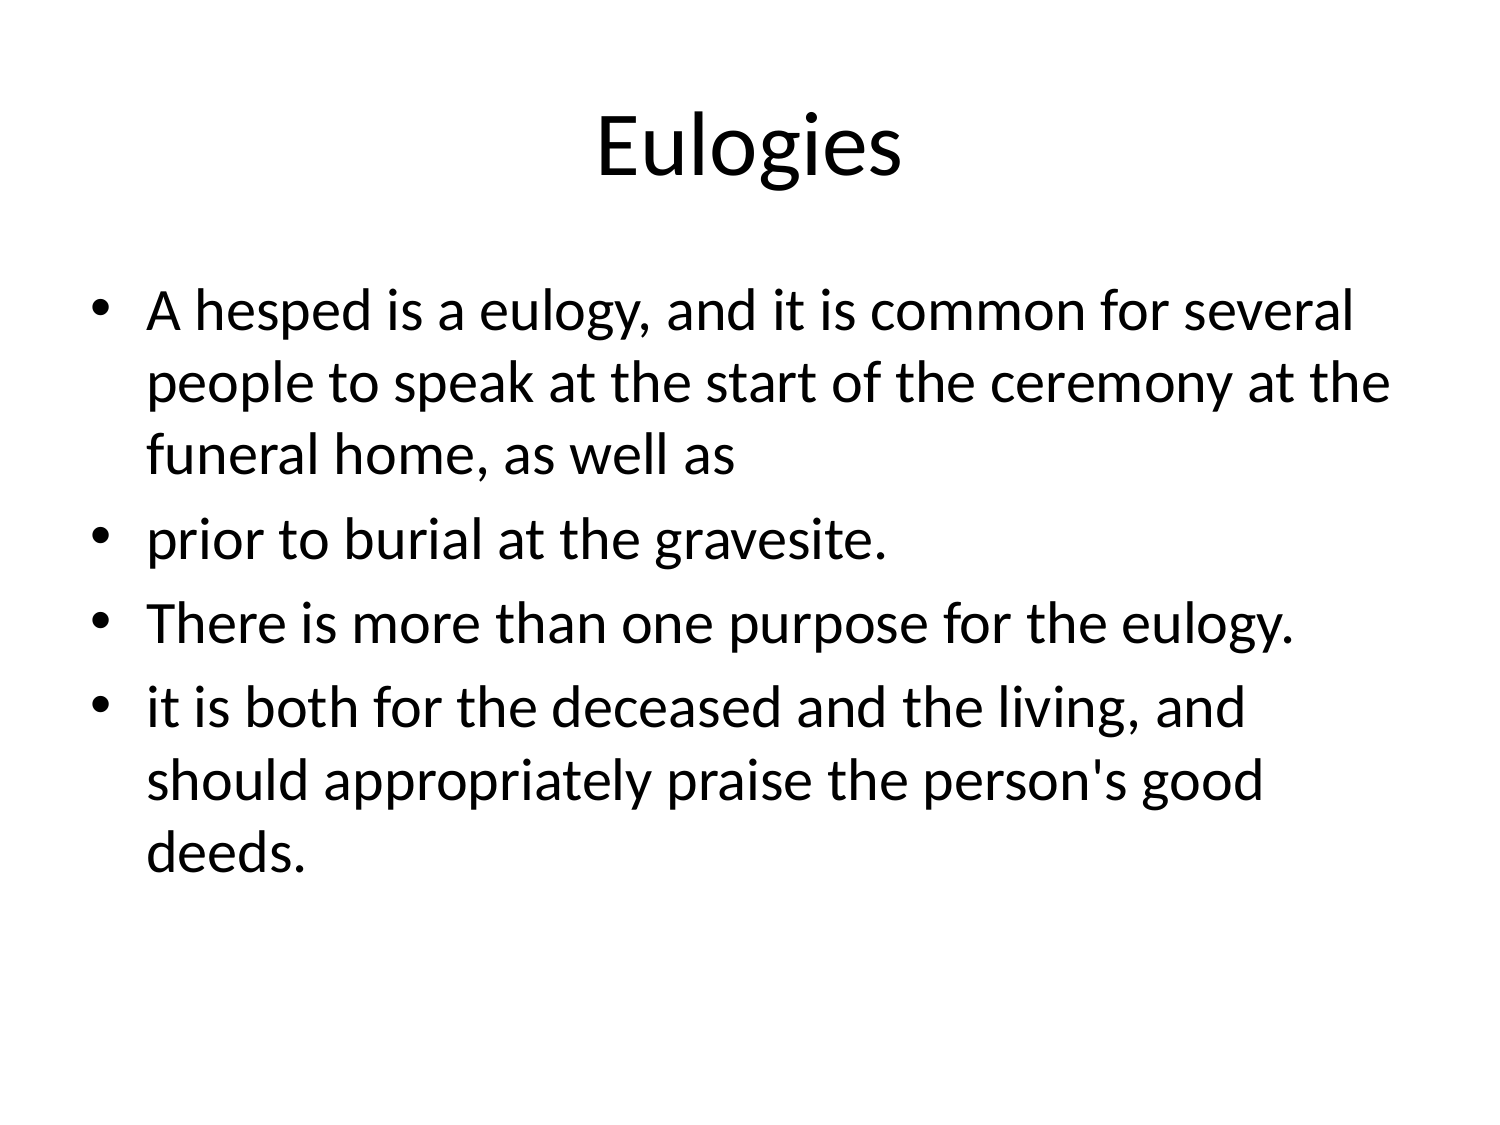

# Eulogies
A hesped is a eulogy, and it is common for several people to speak at the start of the ceremony at the funeral home, as well as
prior to burial at the gravesite.
There is more than one purpose for the eulogy.
it is both for the deceased and the living, and should appropriately praise the person's good deeds.